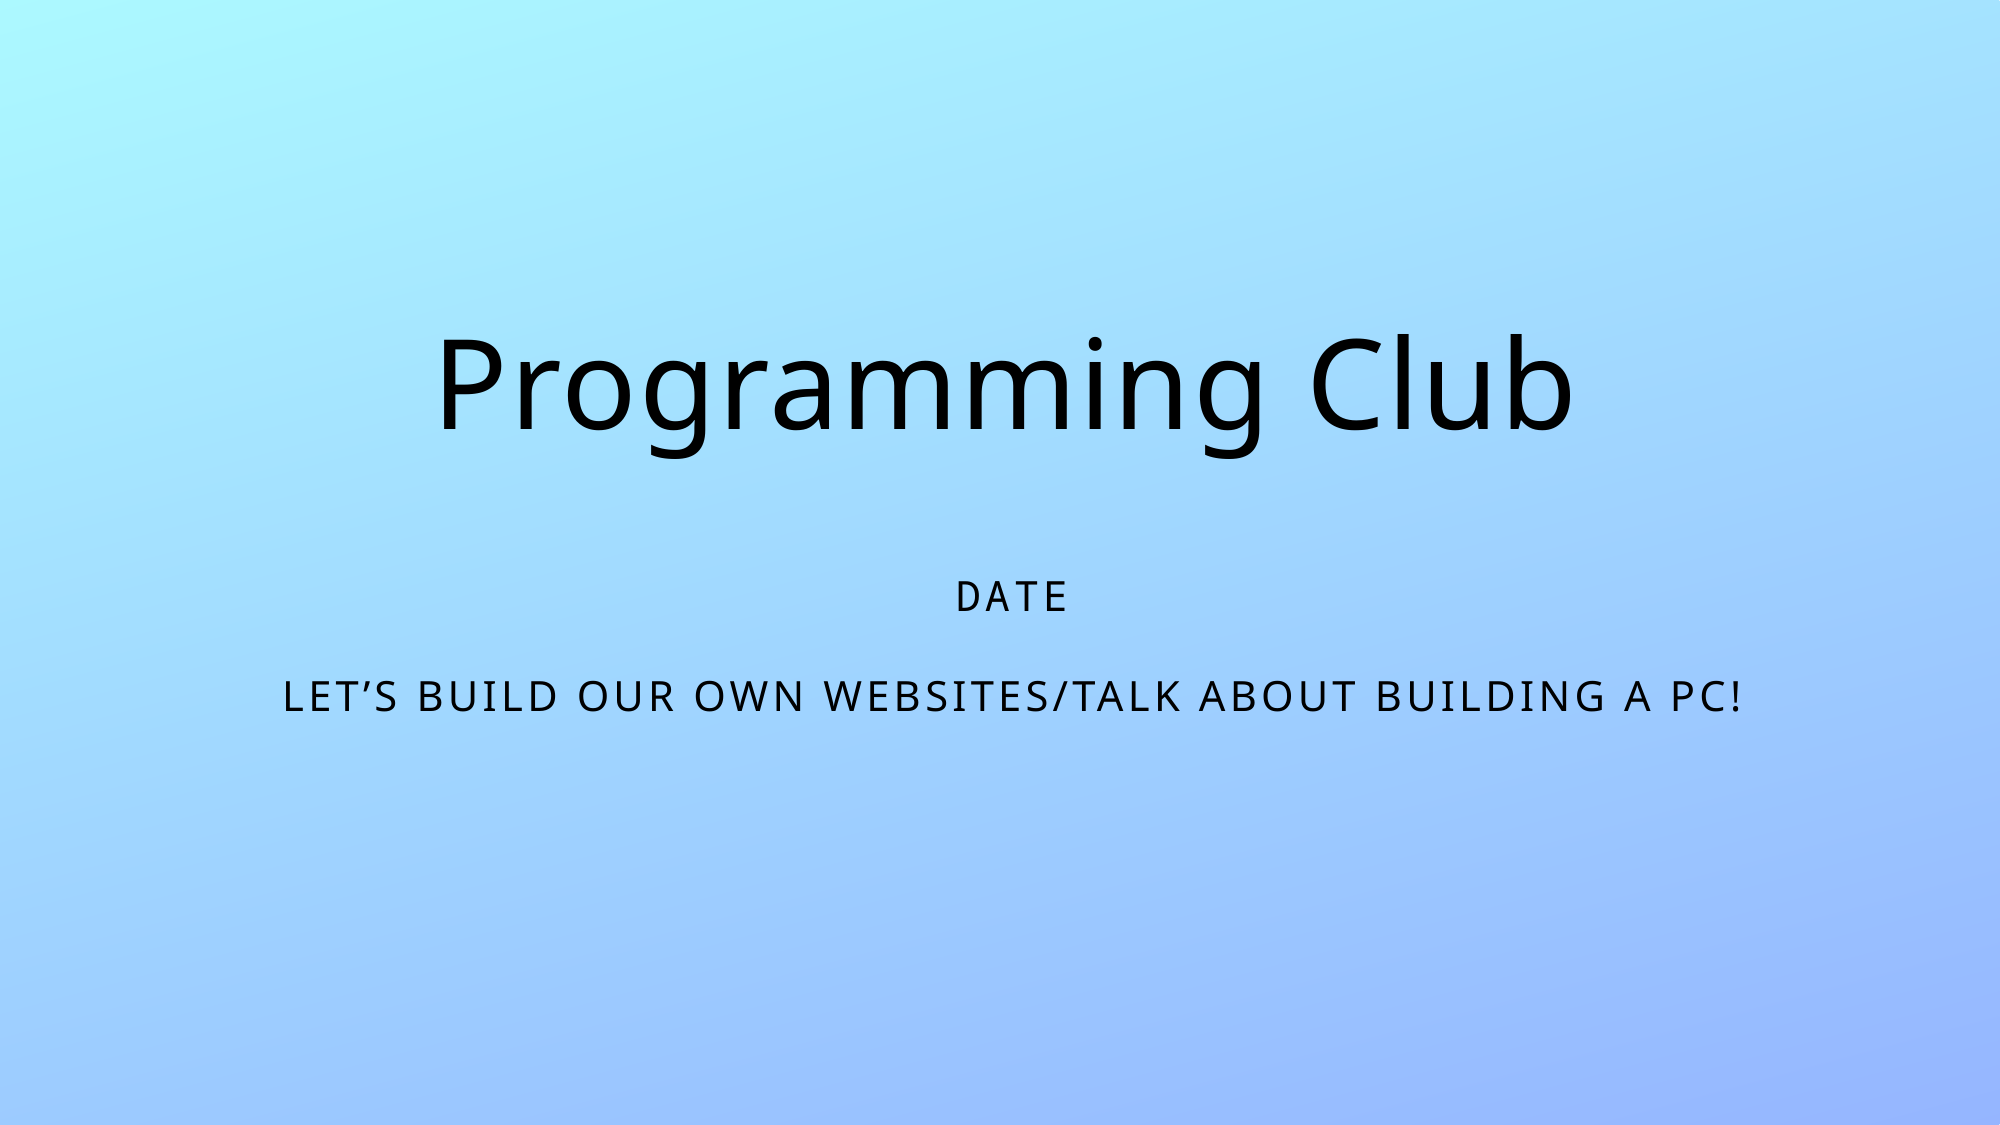

# Programming Club
DATE
Let’s BUILD OUR OWN WEBSITES/TALK ABOUT BUILDING a PC!